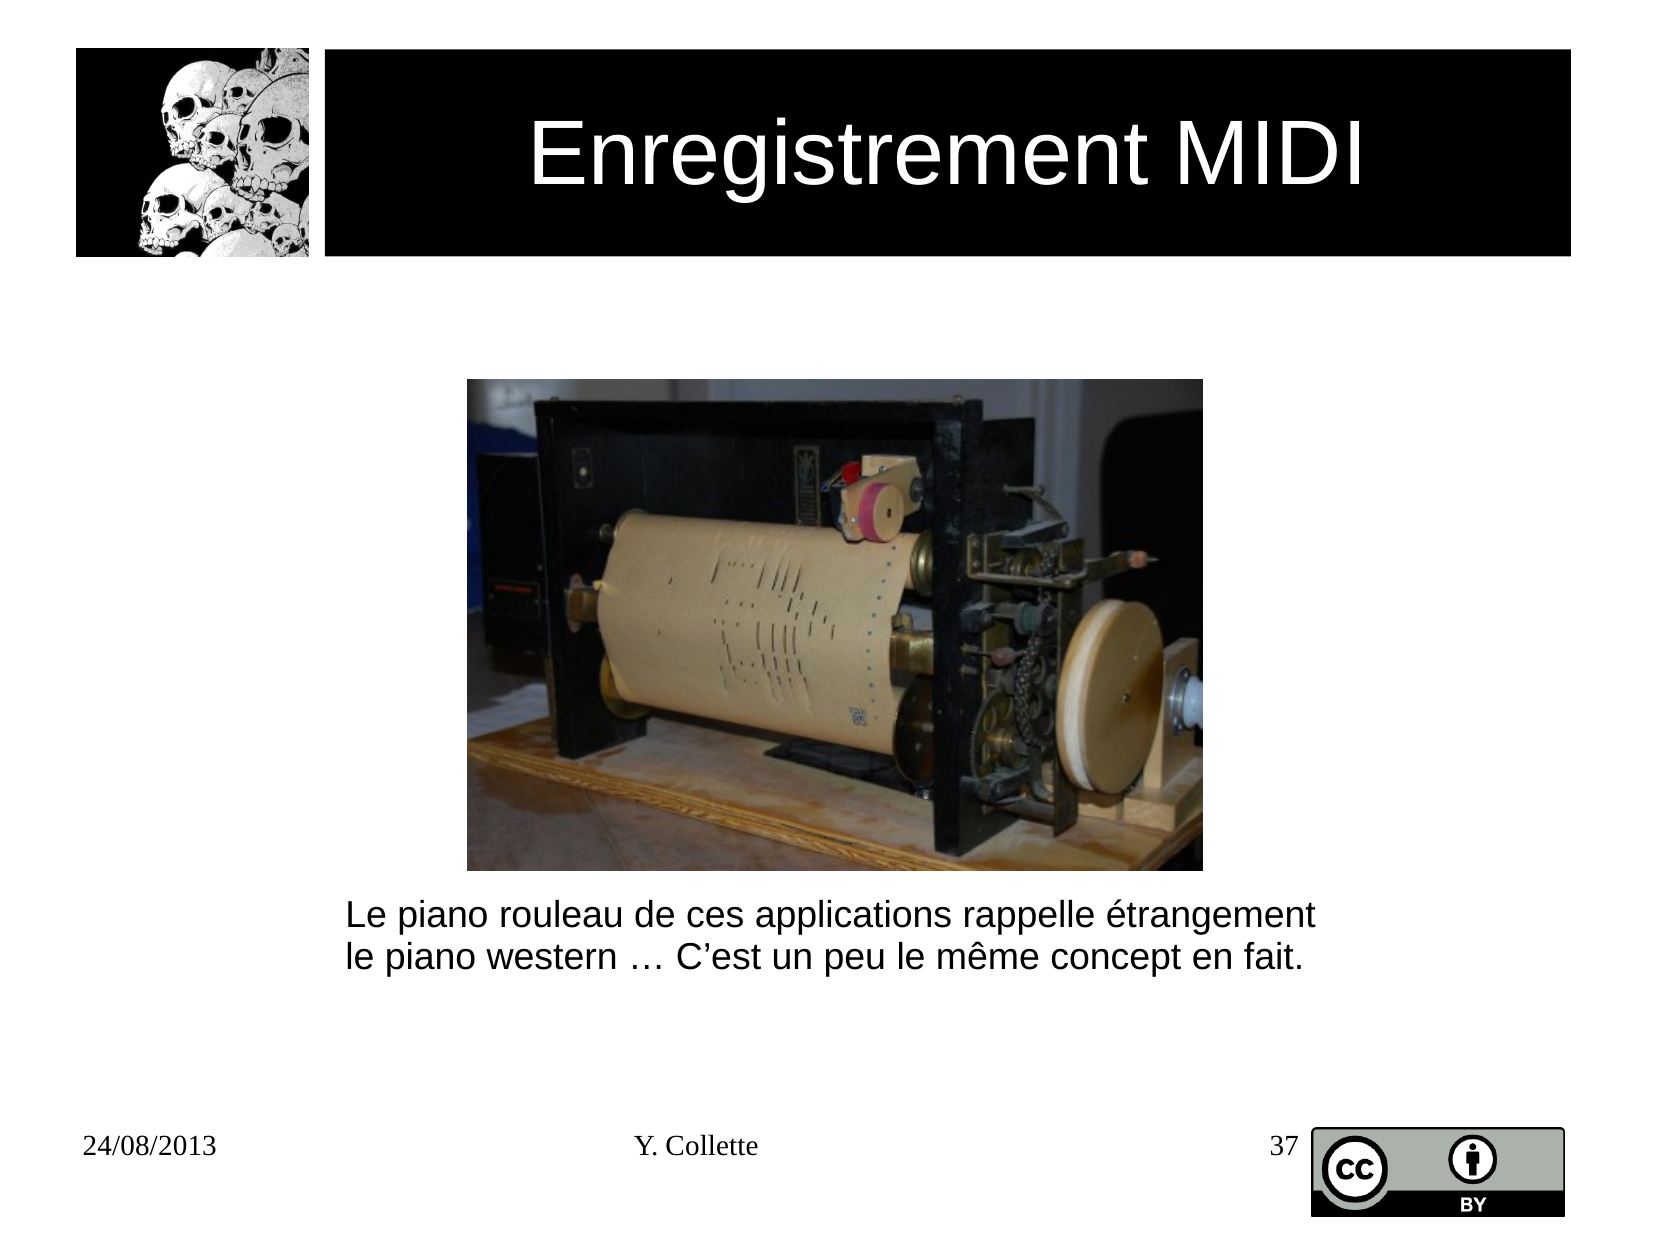

# Enregistrement MIDI
Le piano rouleau de ces applications rappelle étrangement le piano western … C’est un peu le même concept en fait.
Y. Collette
37